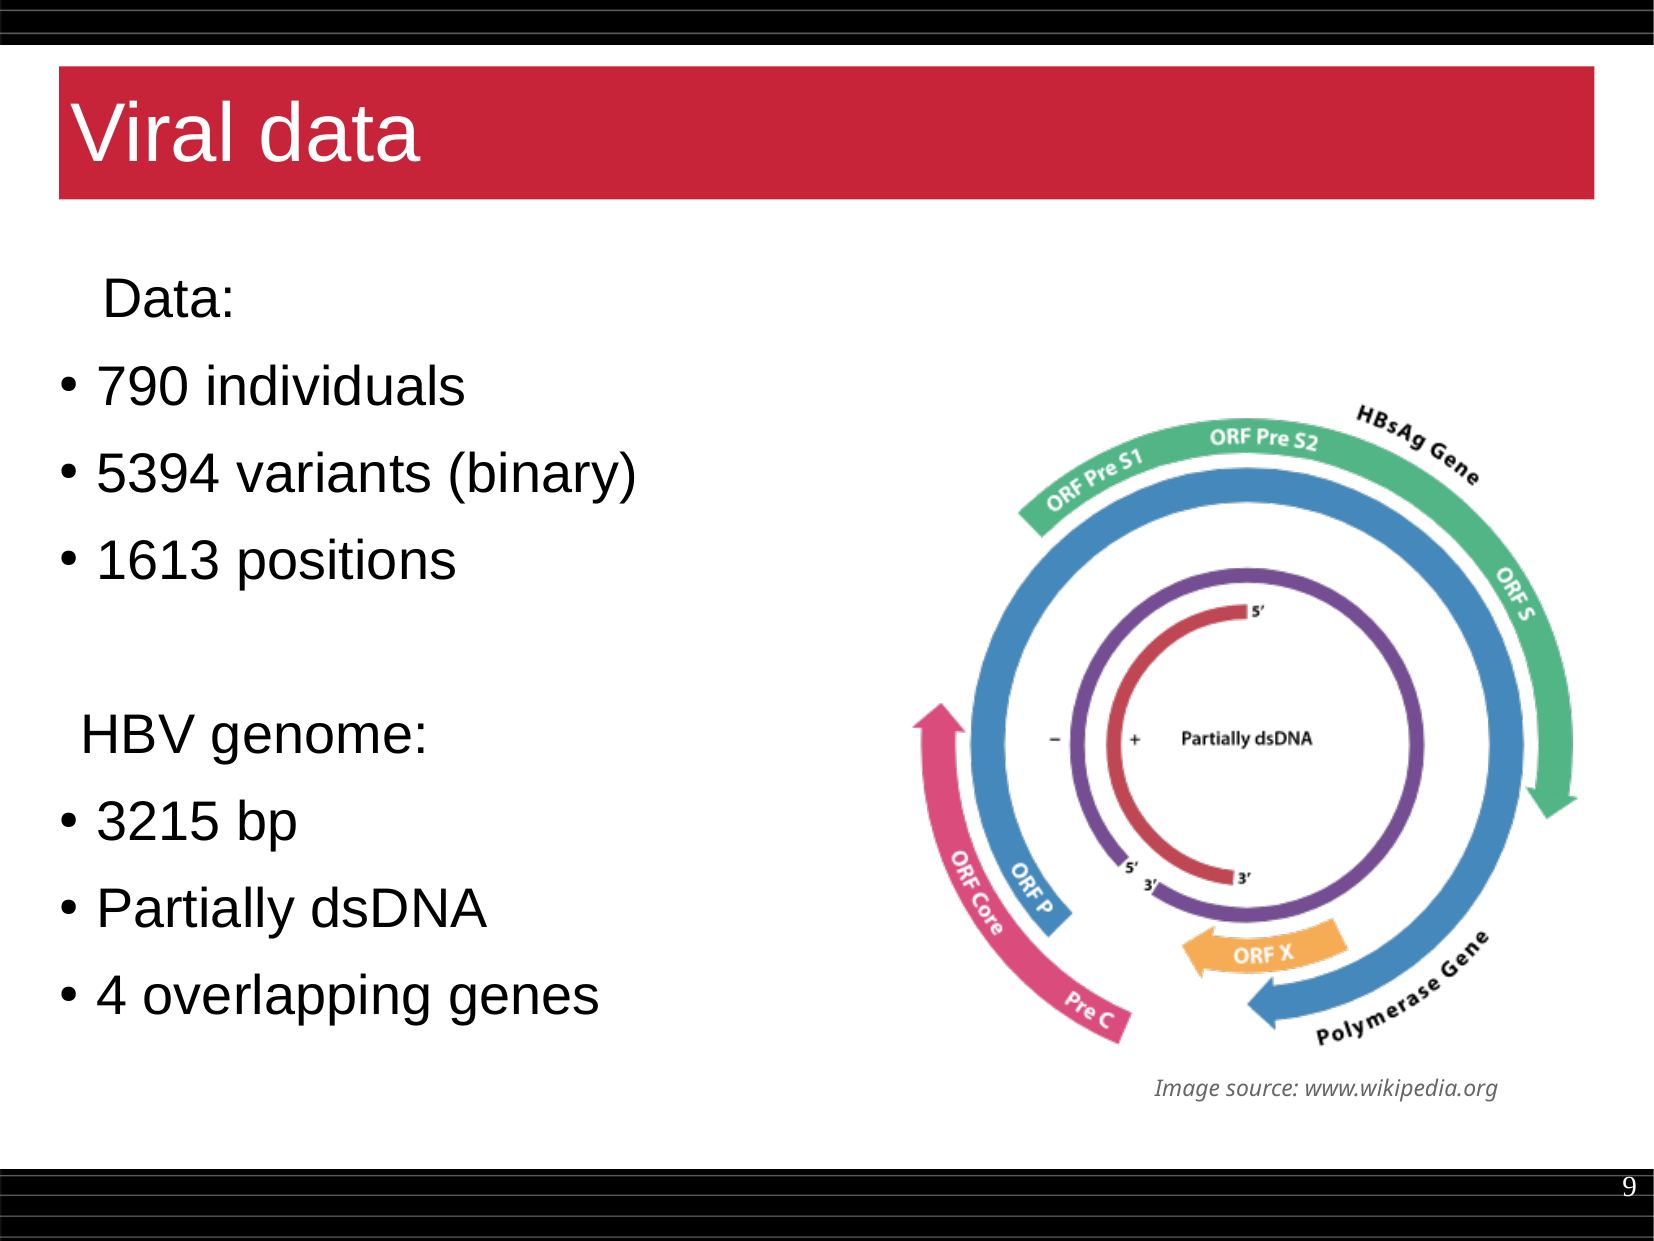

Viral data
# Data:
 790 individuals
 5394 variants (binary)
 1613 positions
HBV genome:
 3215 bp
 Partially dsDNA
 4 overlapping genes
Image source: www.wikipedia.org
9